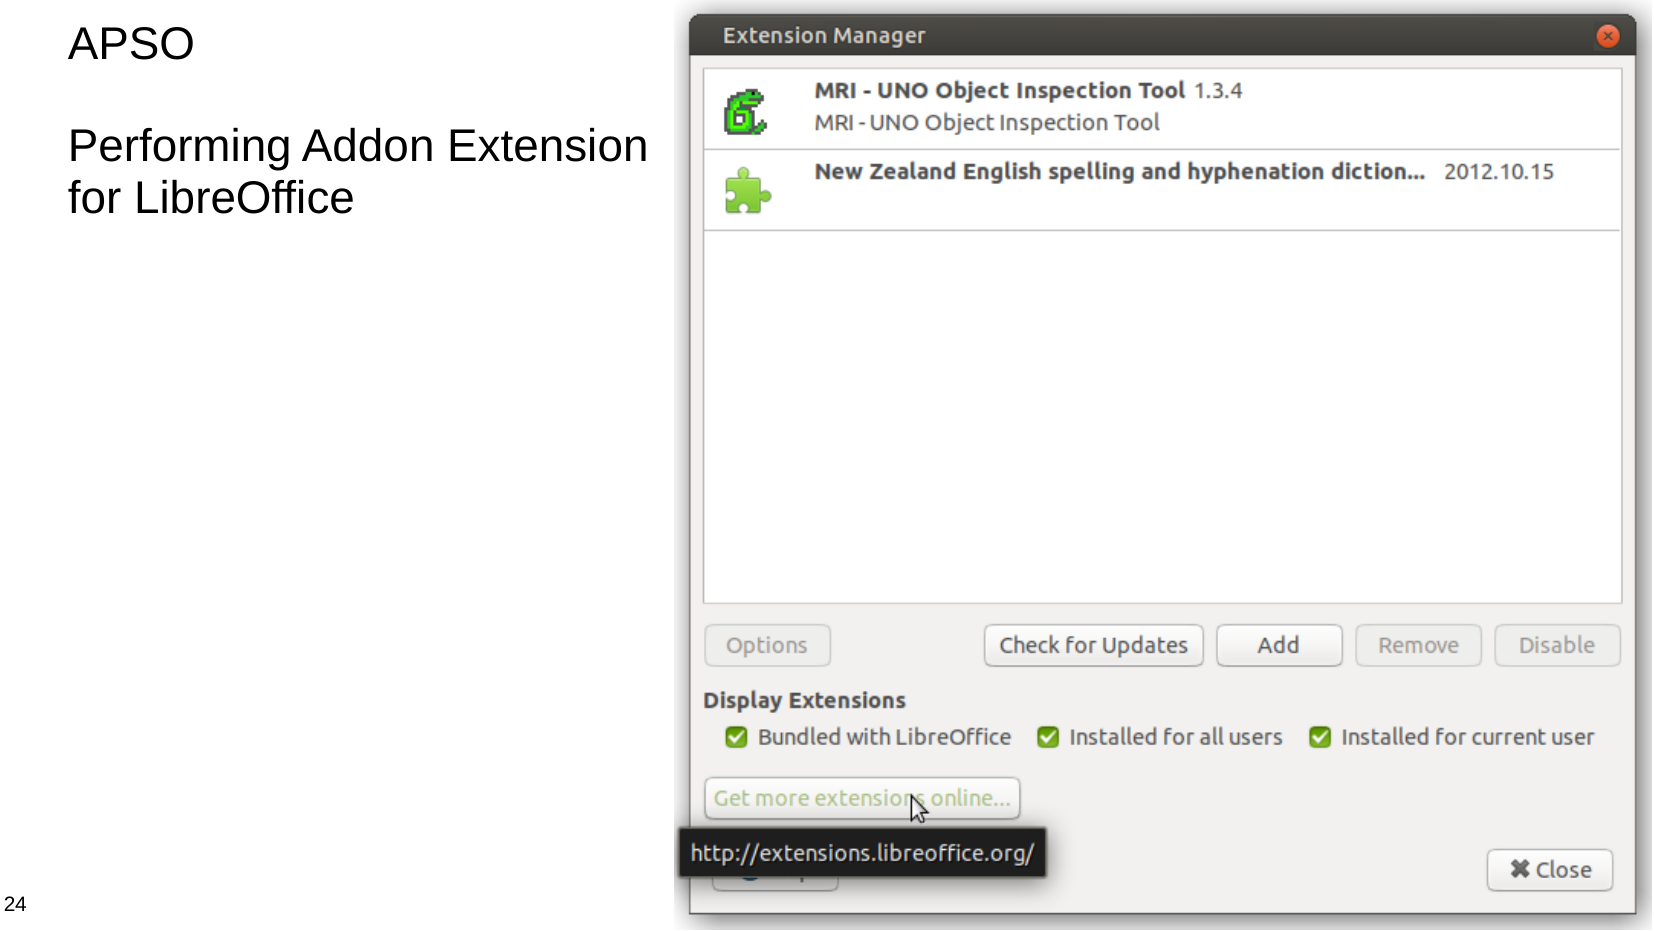

# APSO
Performing Addon Extension
for LibreOffice